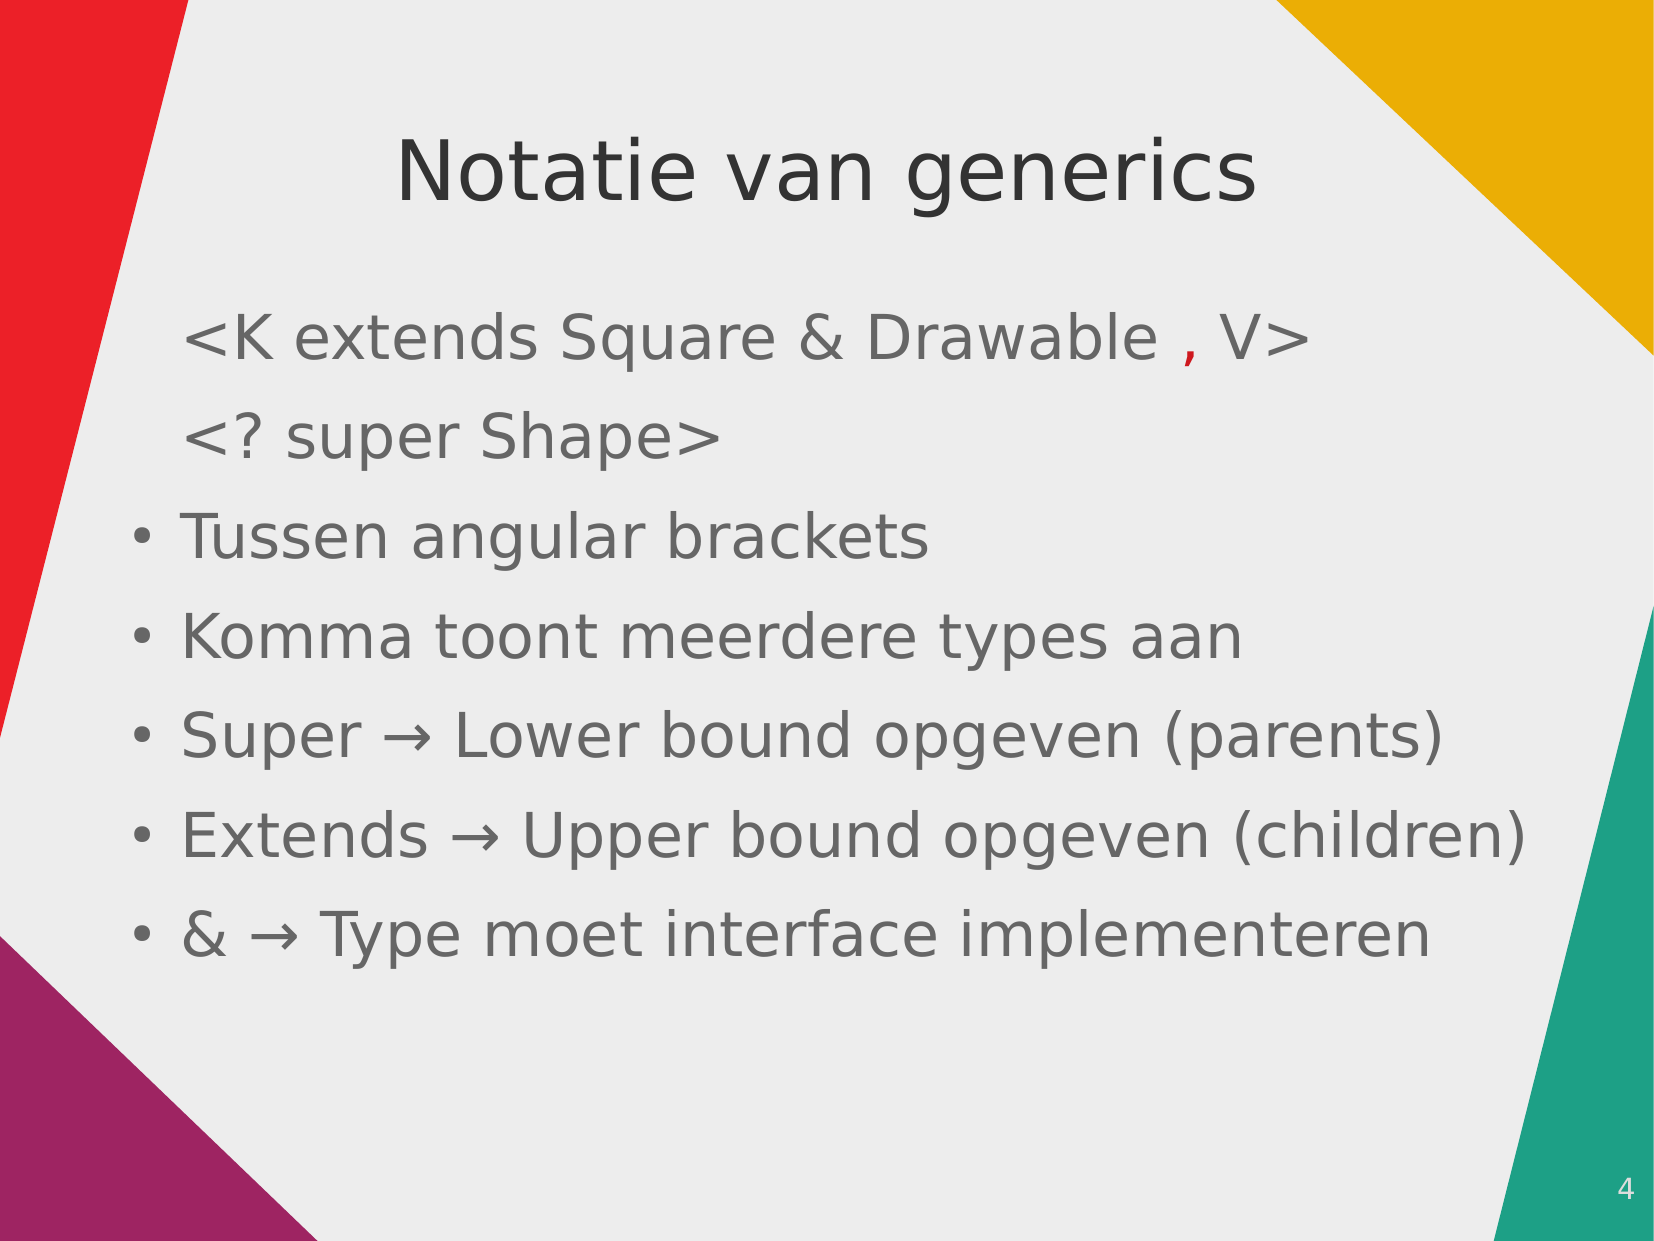

# Notatie van generics
<K extends Square & Drawable , V>
<? super Shape>
Tussen angular brackets
Komma toont meerdere types aan
Super → Lower bound opgeven (parents)
Extends → Upper bound opgeven (children)
& → Type moet interface implementeren
4